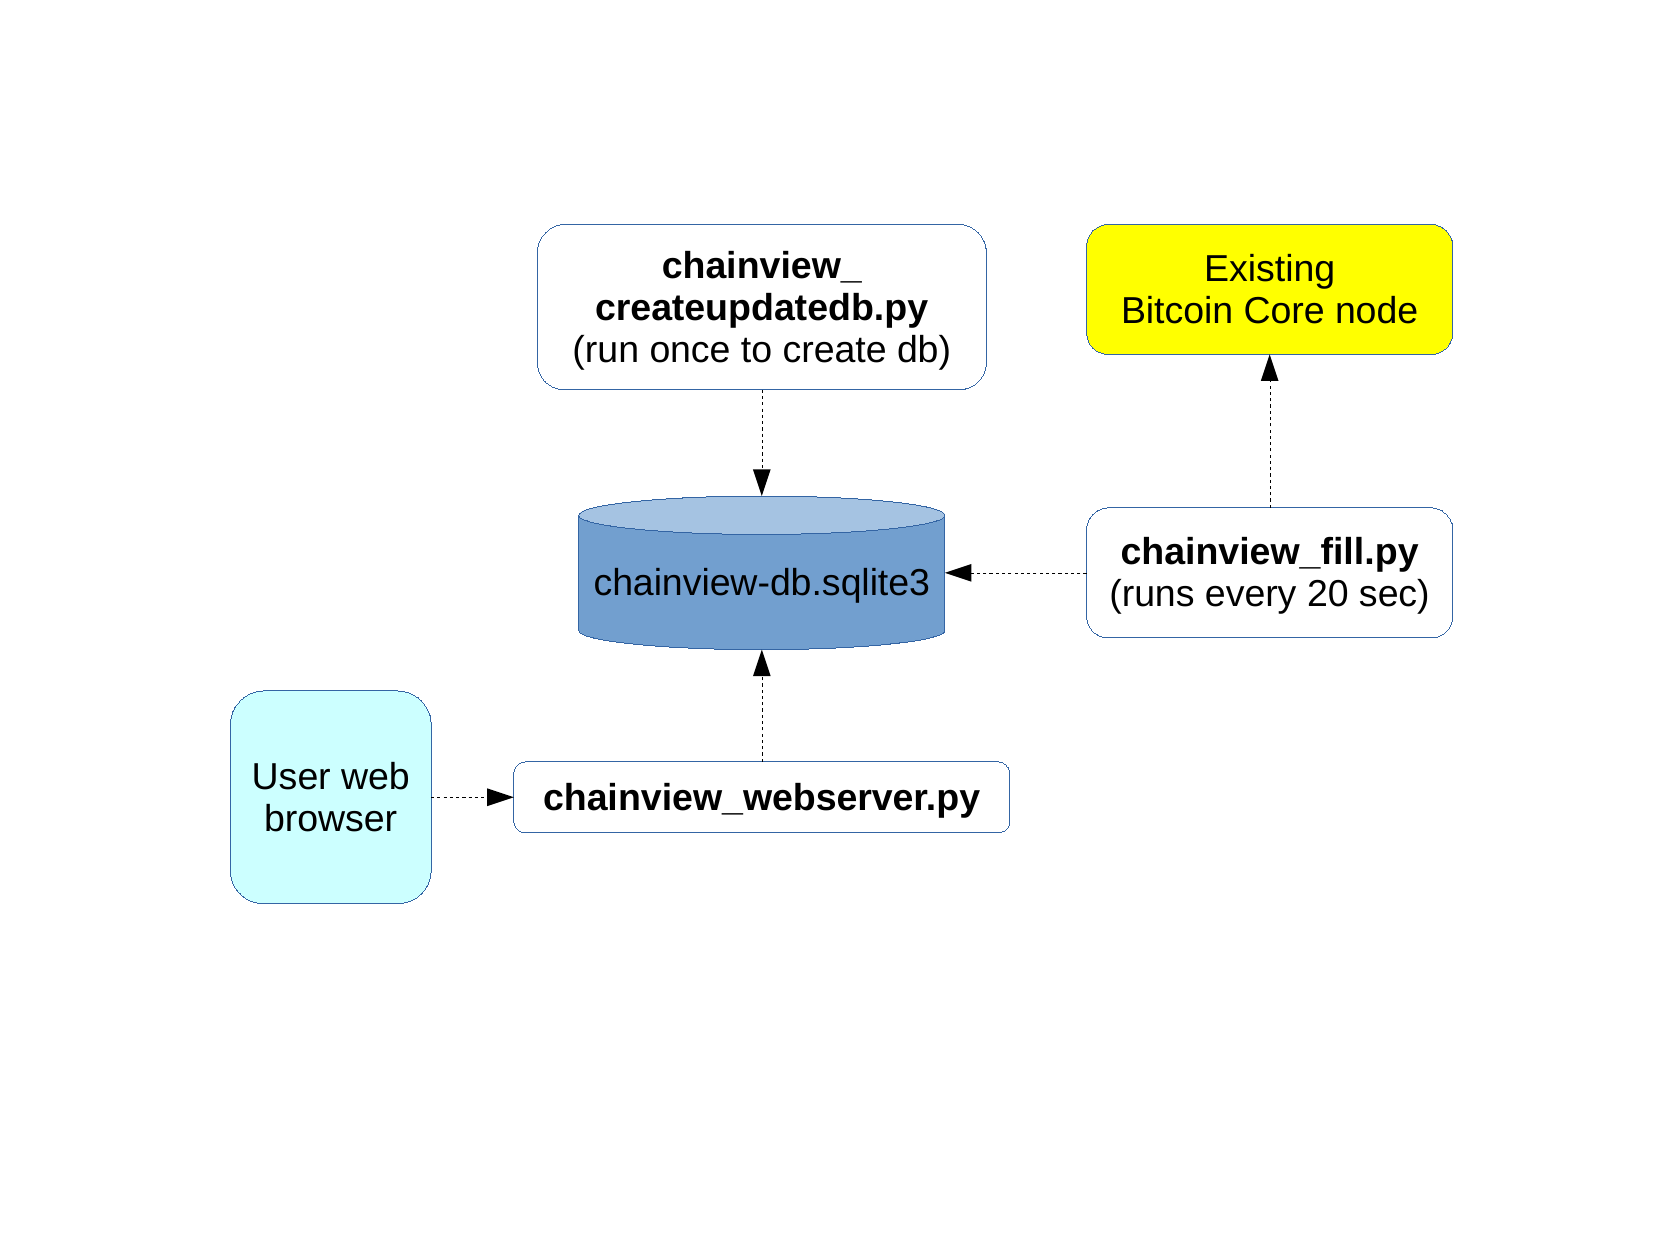

chainview_
createupdatedb.py
(run once to create db)
Existing
Bitcoin Core node
chainview-db.sqlite3
chainview_fill.py
(runs every 20 sec)
User web
browser
chainview_webserver.py